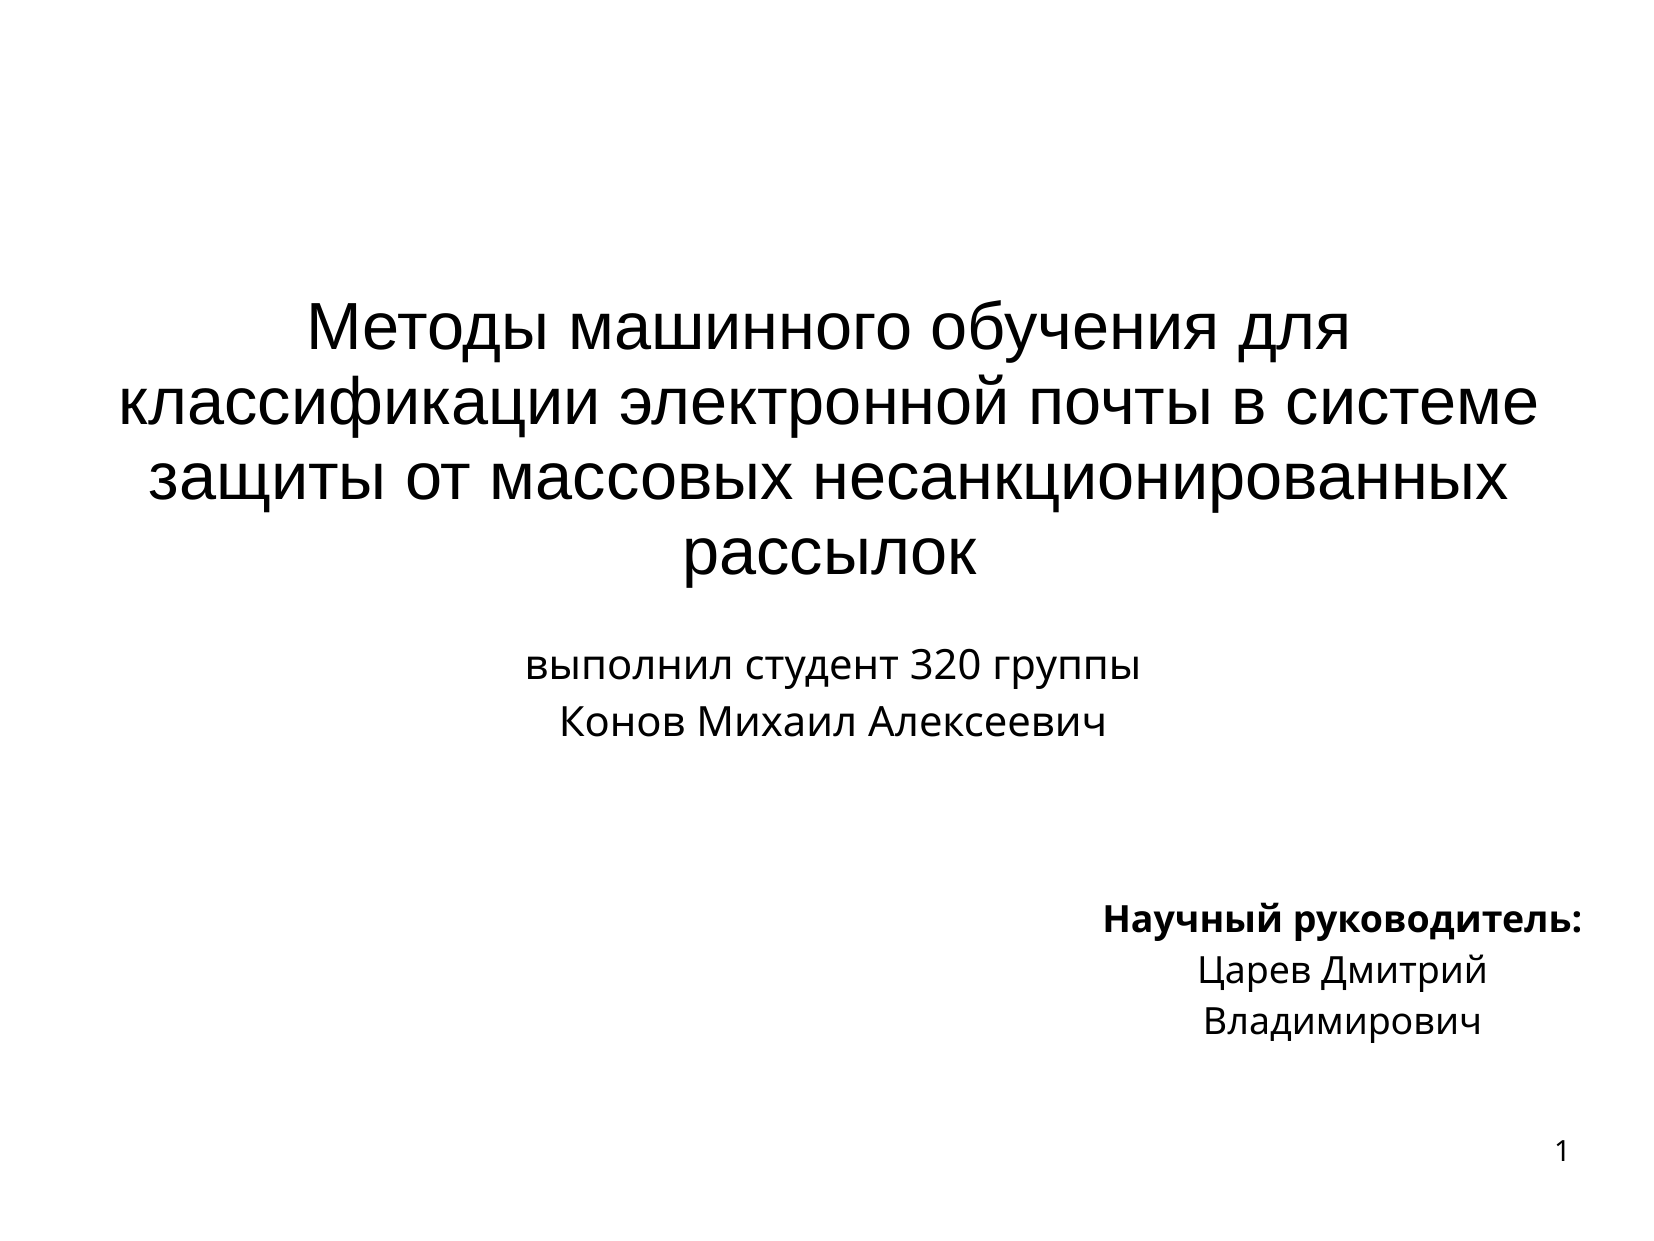

# Методы машинного обучения для классификации электронной почты в системе защиты от массовых несанкционированных рассылок
выполнил студент 320 группы
Конов Михаил Алексеевич
Научный руководитель:
Царев Дмитрий Владимирович
1
Москва, 2020 г.